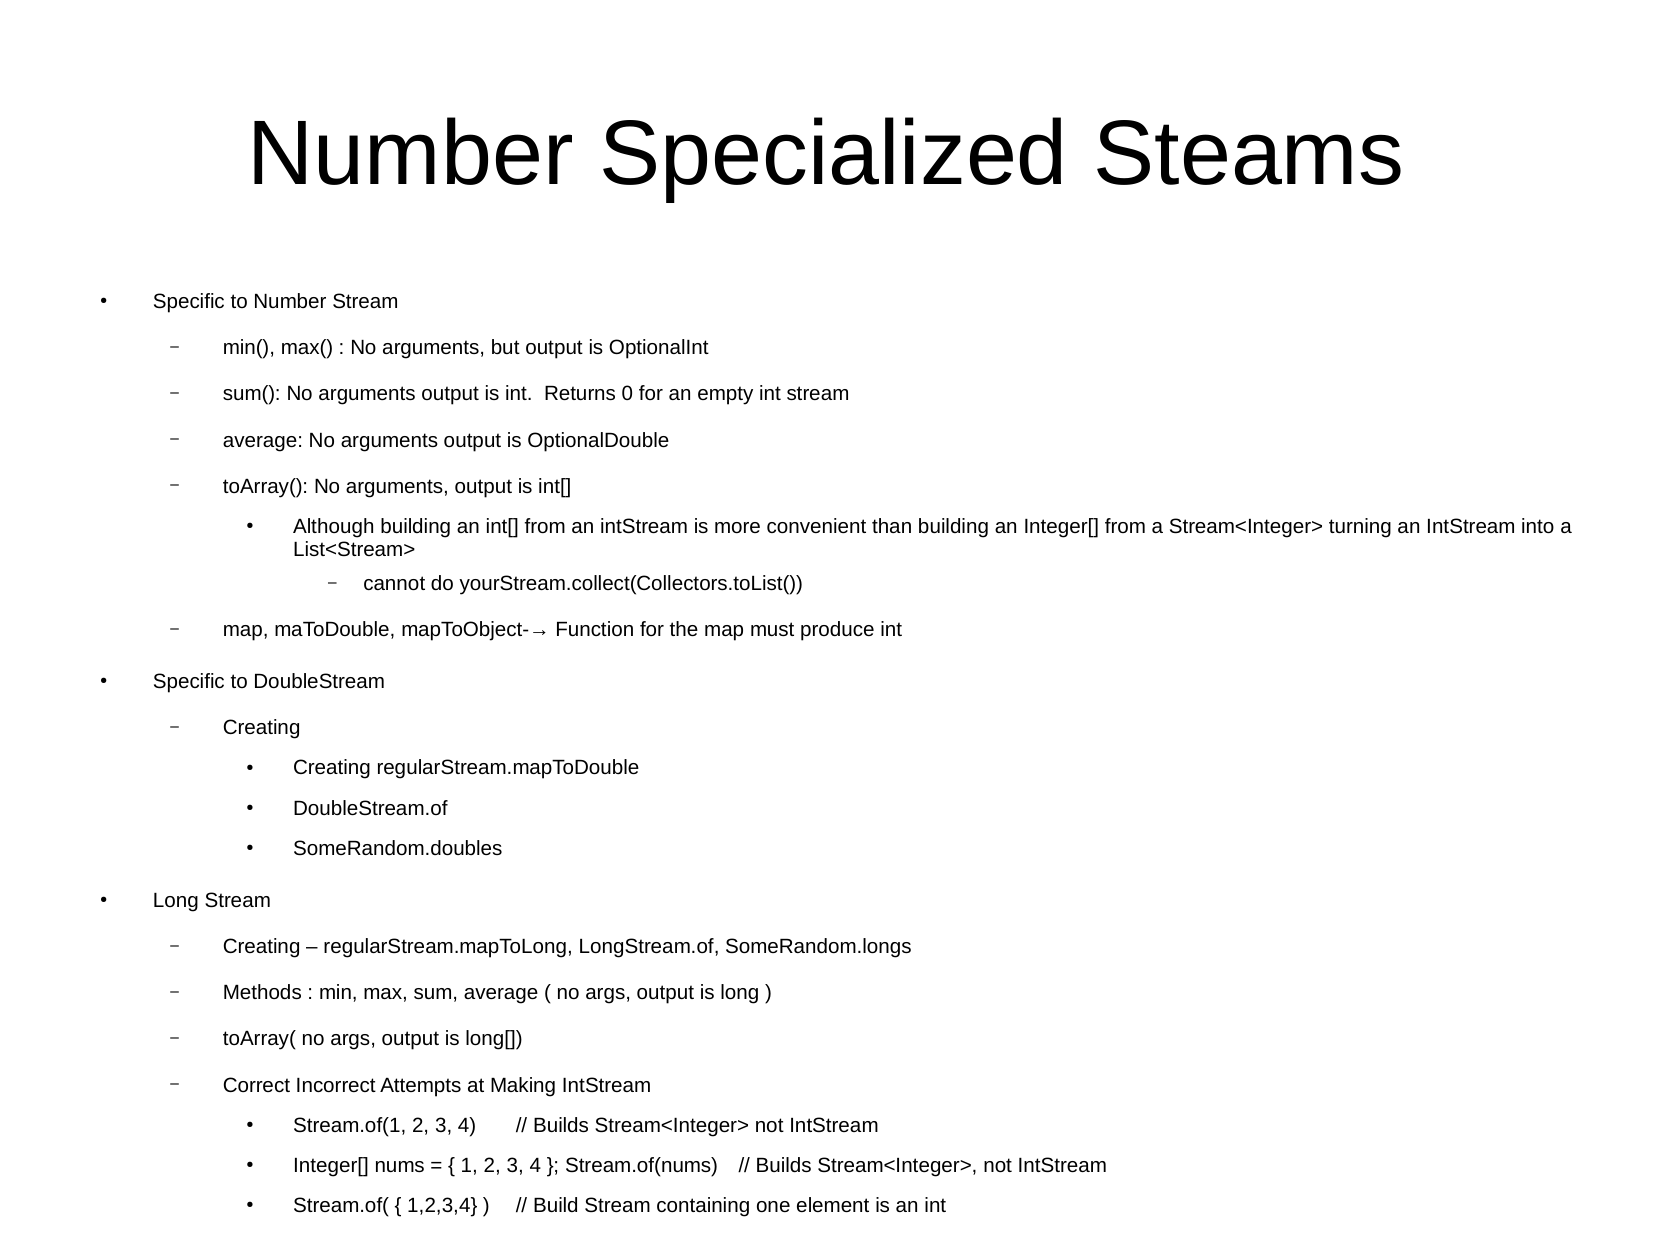

# Number Specialized Steams
Specific to Number Stream
min(), max() : No arguments, but output is OptionalInt
sum(): No arguments output is int. Returns 0 for an empty int stream
average: No arguments output is OptionalDouble
toArray(): No arguments, output is int[]
Although building an int[] from an intStream is more convenient than building an Integer[] from a Stream<Integer> turning an IntStream into a List<Stream>
cannot do yourStream.collect(Collectors.toList())
map, maToDouble, mapToObject-→ Function for the map must produce int
Specific to DoubleStream
Creating
Creating regularStream.mapToDouble
DoubleStream.of
SomeRandom.doubles
Long Stream
Creating – regularStream.mapToLong, LongStream.of, SomeRandom.longs
Methods : min, max, sum, average ( no args, output is long )
toArray( no args, output is long[])
Correct Incorrect Attempts at Making IntStream
Stream.of(1, 2, 3, 4) 				// Builds Stream<Integer> not IntStream
Integer[] nums = { 1, 2, 3, 4 }; Stream.of(nums)	// Builds Stream<Integer>, not IntStream
Stream.of( { 1,2,3,4} )				// Build Stream containing one element is an int